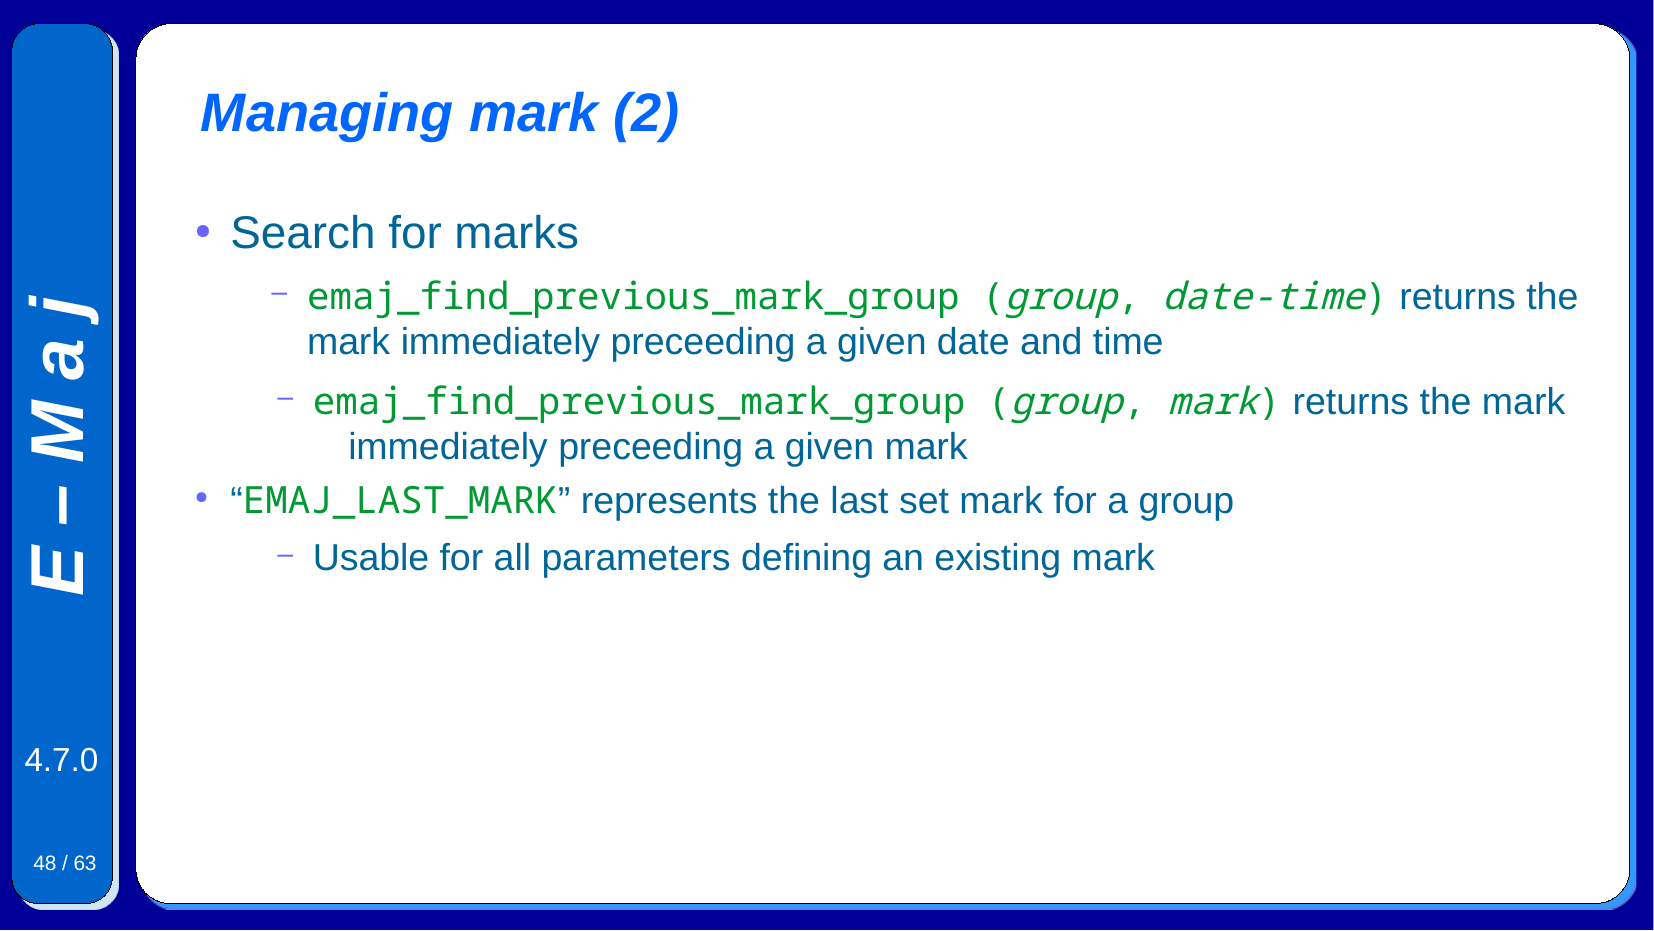

# Managing mark (2)
Search for marks
emaj_find_previous_mark_group (group, date-time) returns the mark immediately preceeding a given date and time
emaj_find_previous_mark_group (group, mark) returns the mark immediately preceeding a given mark
“EMAJ_LAST_MARK” represents the last set mark for a group
Usable for all parameters defining an existing mark